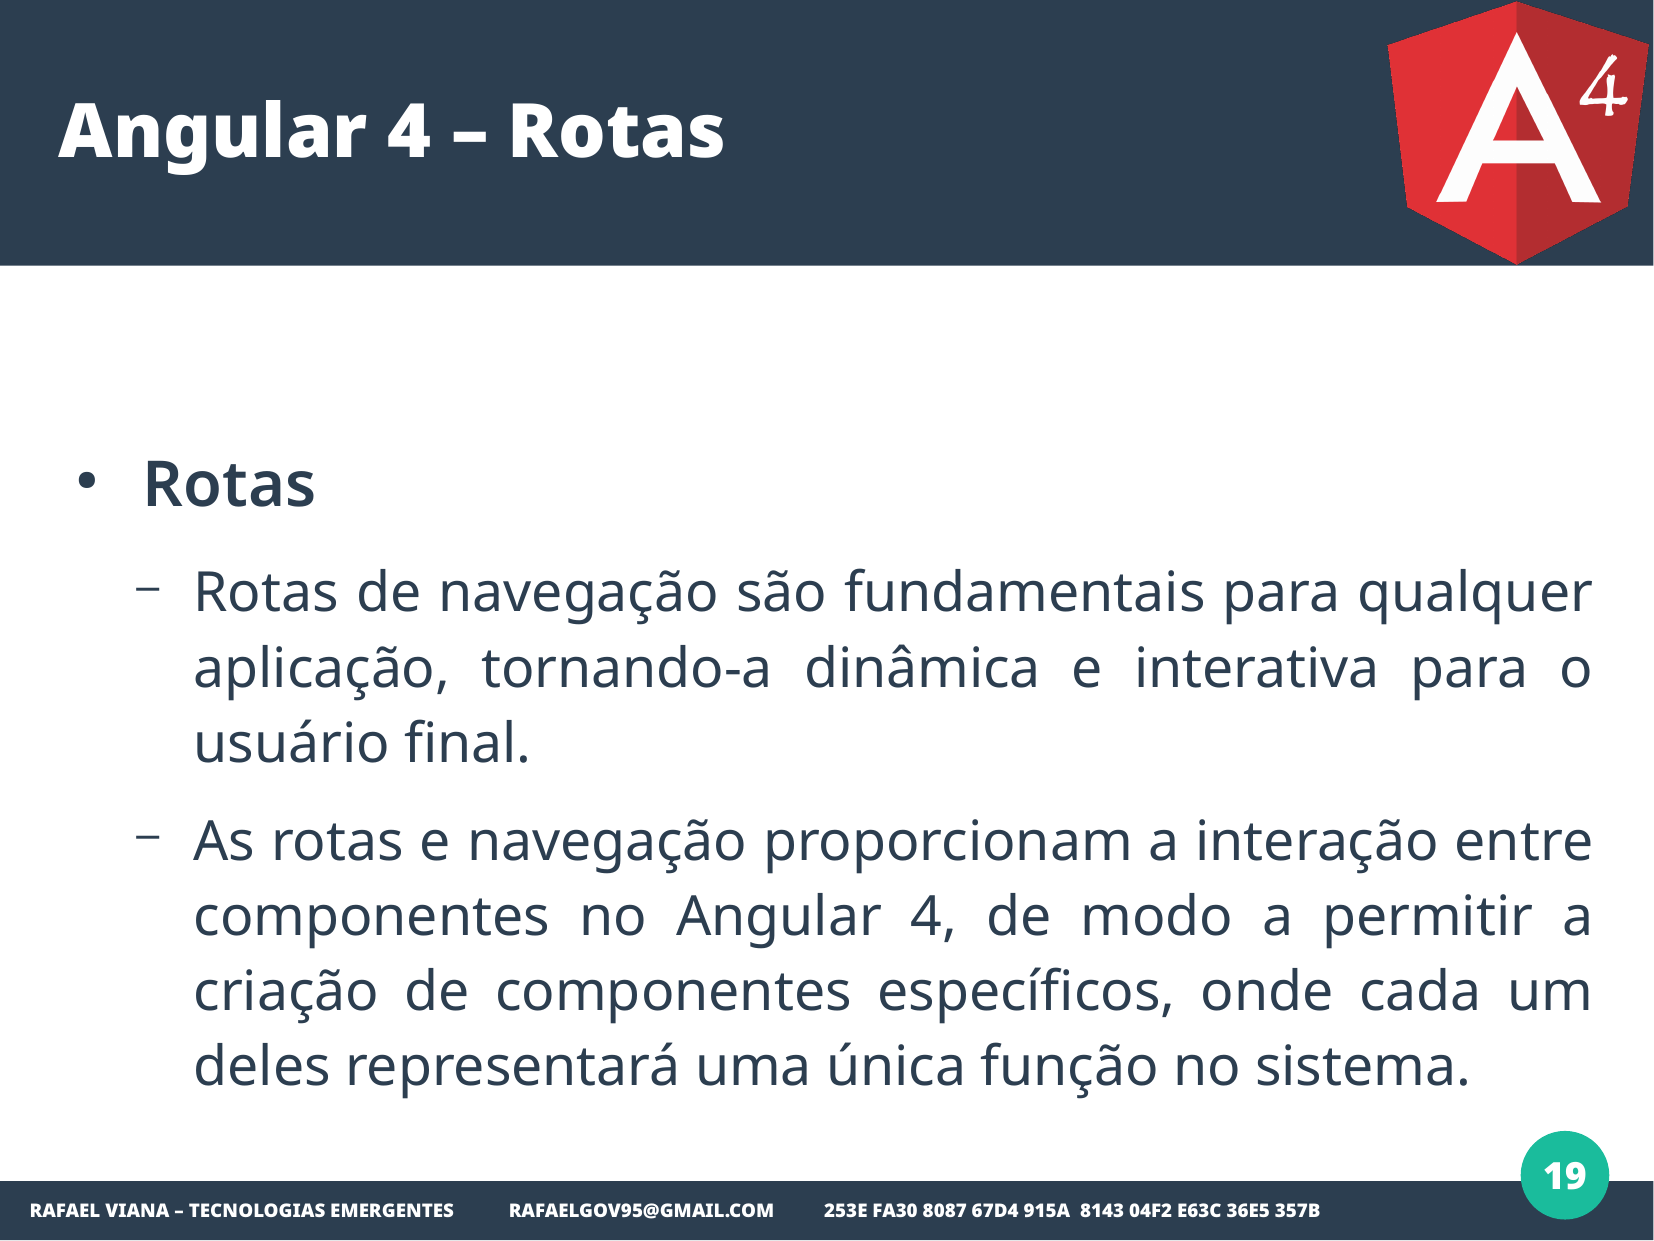

# Angular 4 – Rotas
 Rotas
Rotas de navegação são fundamentais para qualquer aplicação, tornando-a dinâmica e interativa para o usuário final.
As rotas e navegação proporcionam a interação entre componentes no Angular 4, de modo a permitir a criação de componentes específicos, onde cada um deles representará uma única função no sistema.
19
RAFAEL VIANA – TECNOLOGIAS EMERGENTES RAFAELGOV95@GMAIL.COM 253E FA30 8087 67D4 915A 8143 04F2 E63C 36E5 357B